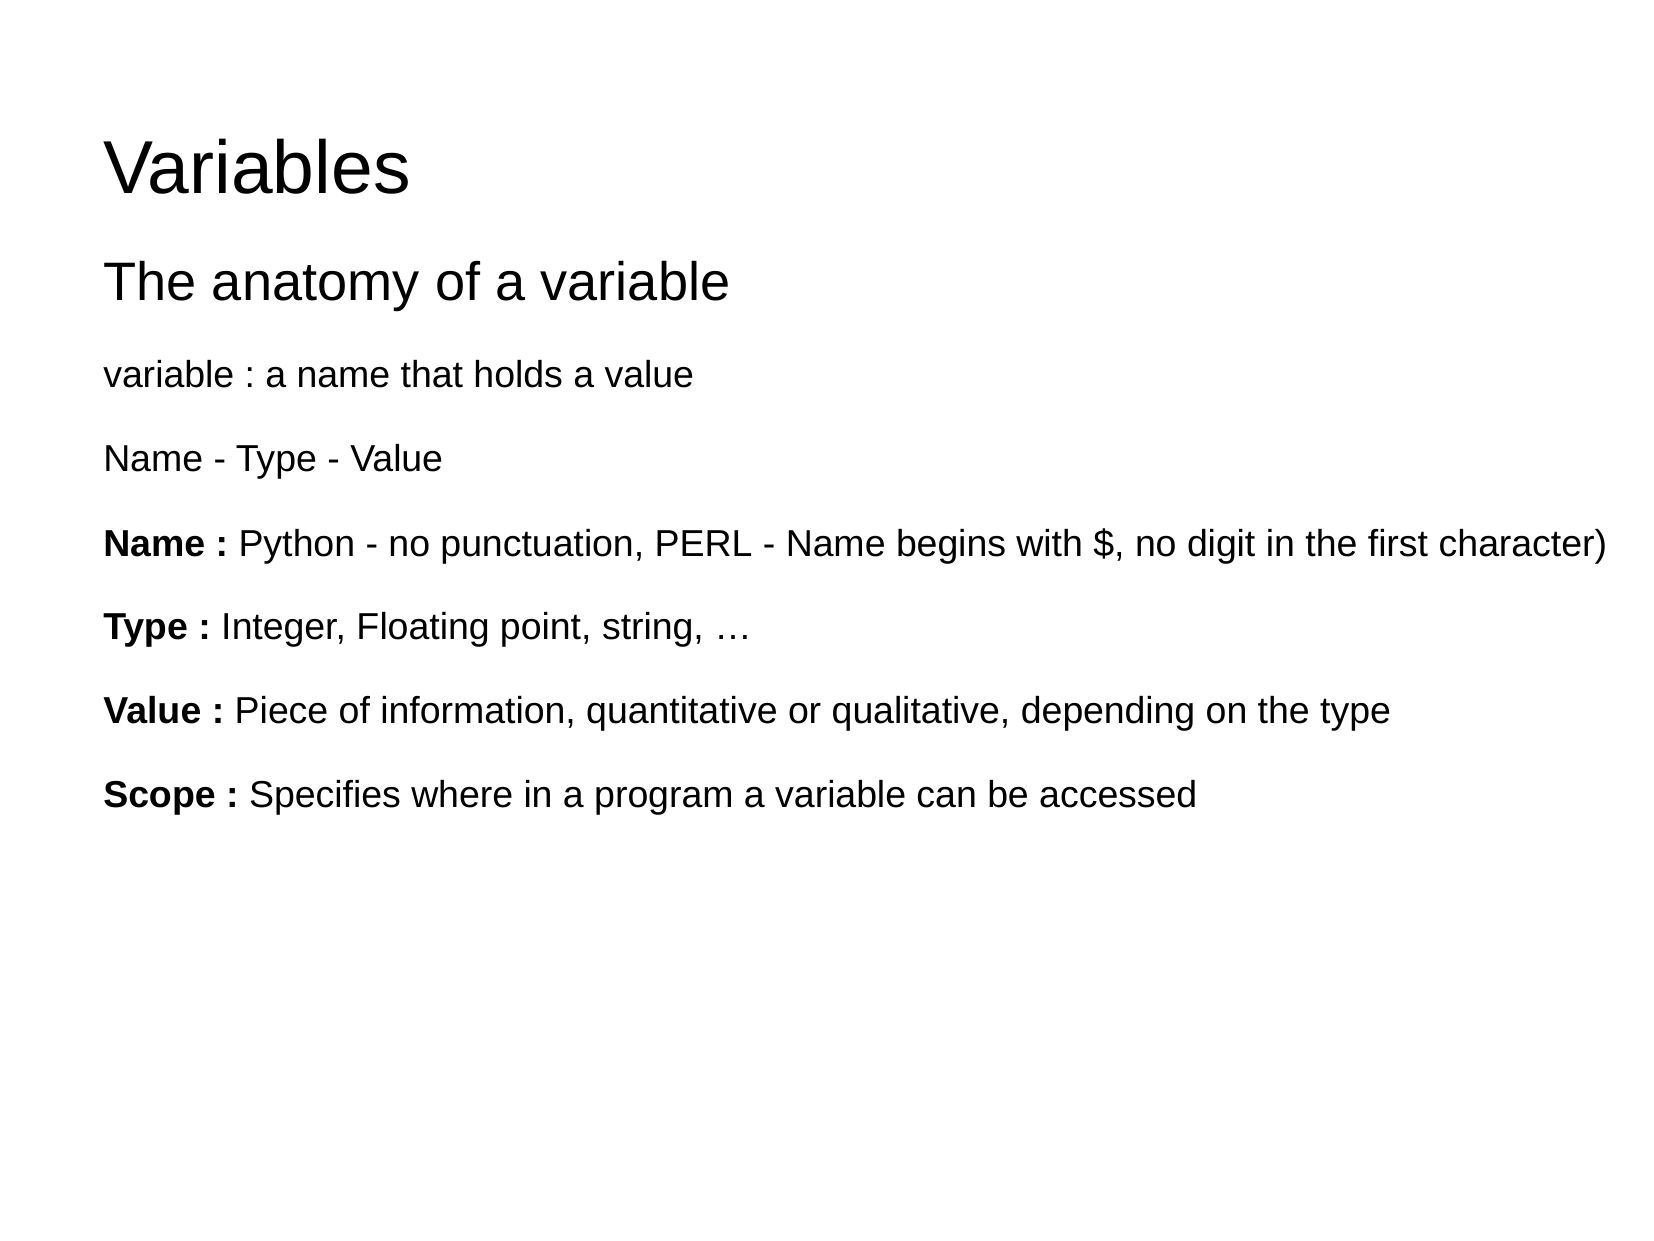

Variables
The anatomy of a variable
variable : a name that holds a value
Name - Type - Value
Name : Python - no punctuation, PERL - Name begins with $, no digit in the first character)
Type : Integer, Floating point, string, …
Value : Piece of information, quantitative or qualitative, depending on the type
Scope : Specifies where in a program a variable can be accessed